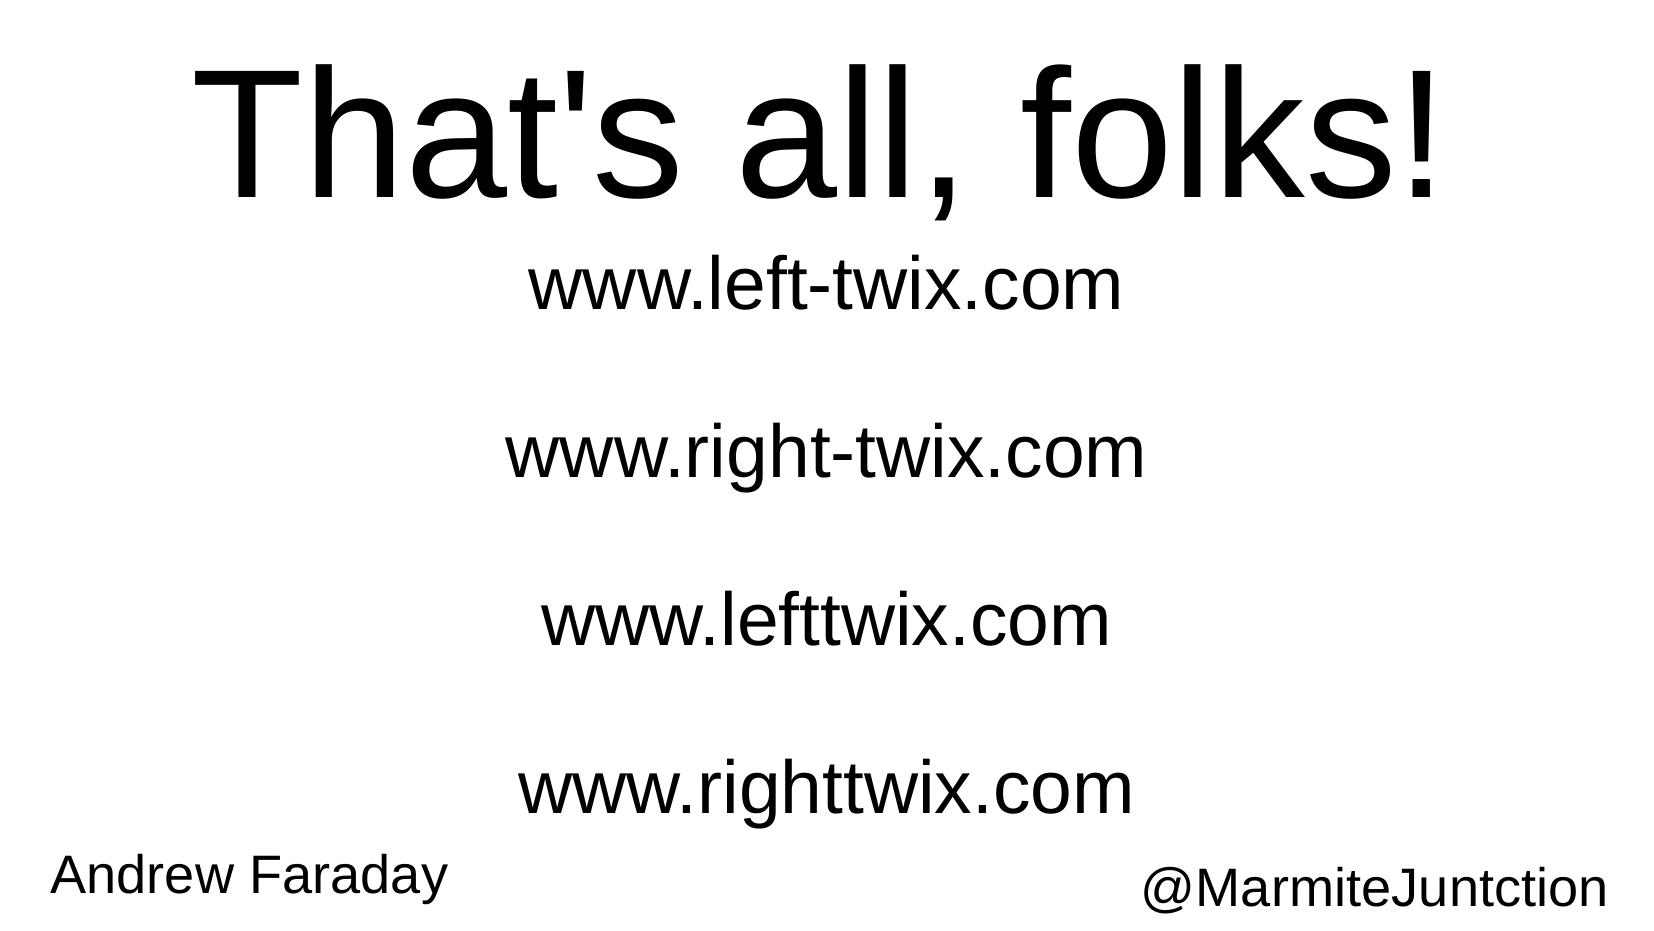

That's all, folks!
www.left-twix.com
www.right-twix.com
www.lefttwix.com
www.righttwix.com
Andrew Faraday
@MarmiteJuntction